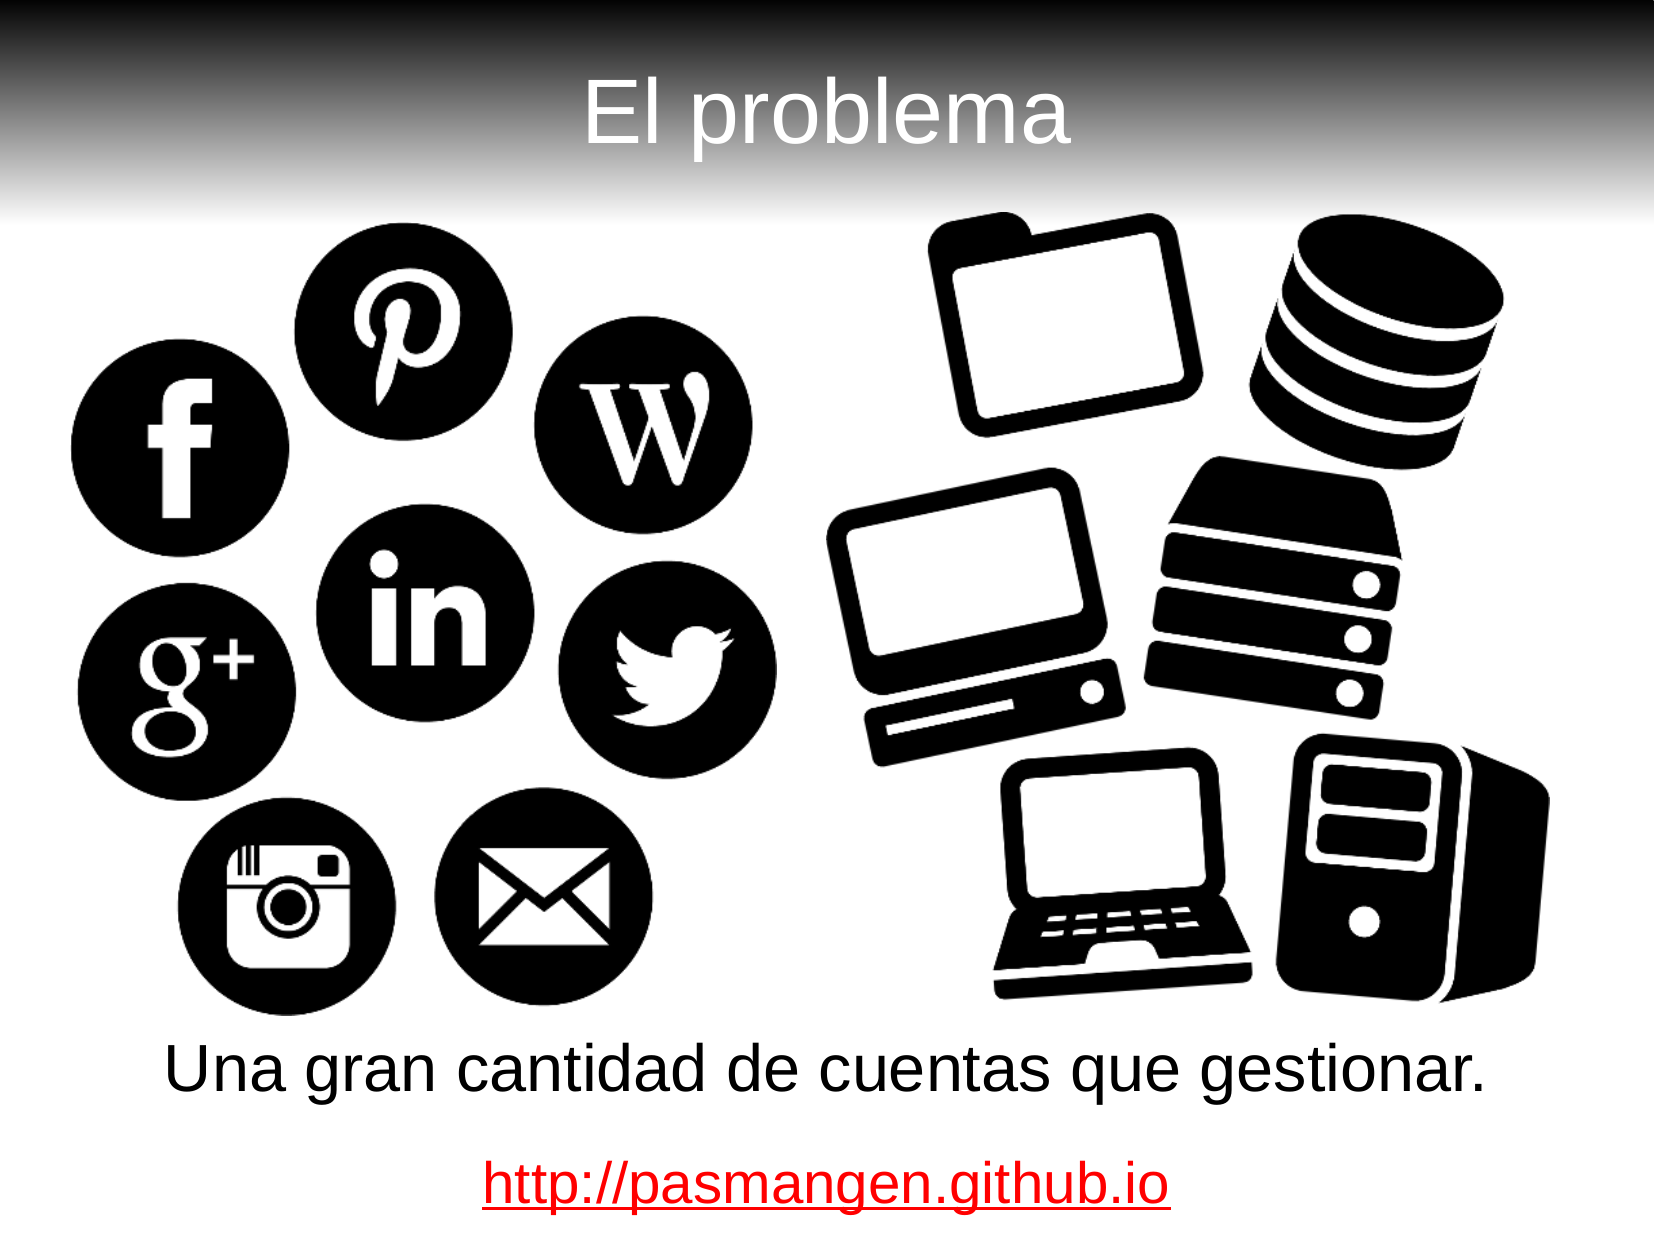

# El problema
Una gran cantidad de cuentas que gestionar.
http://pasmangen.github.io